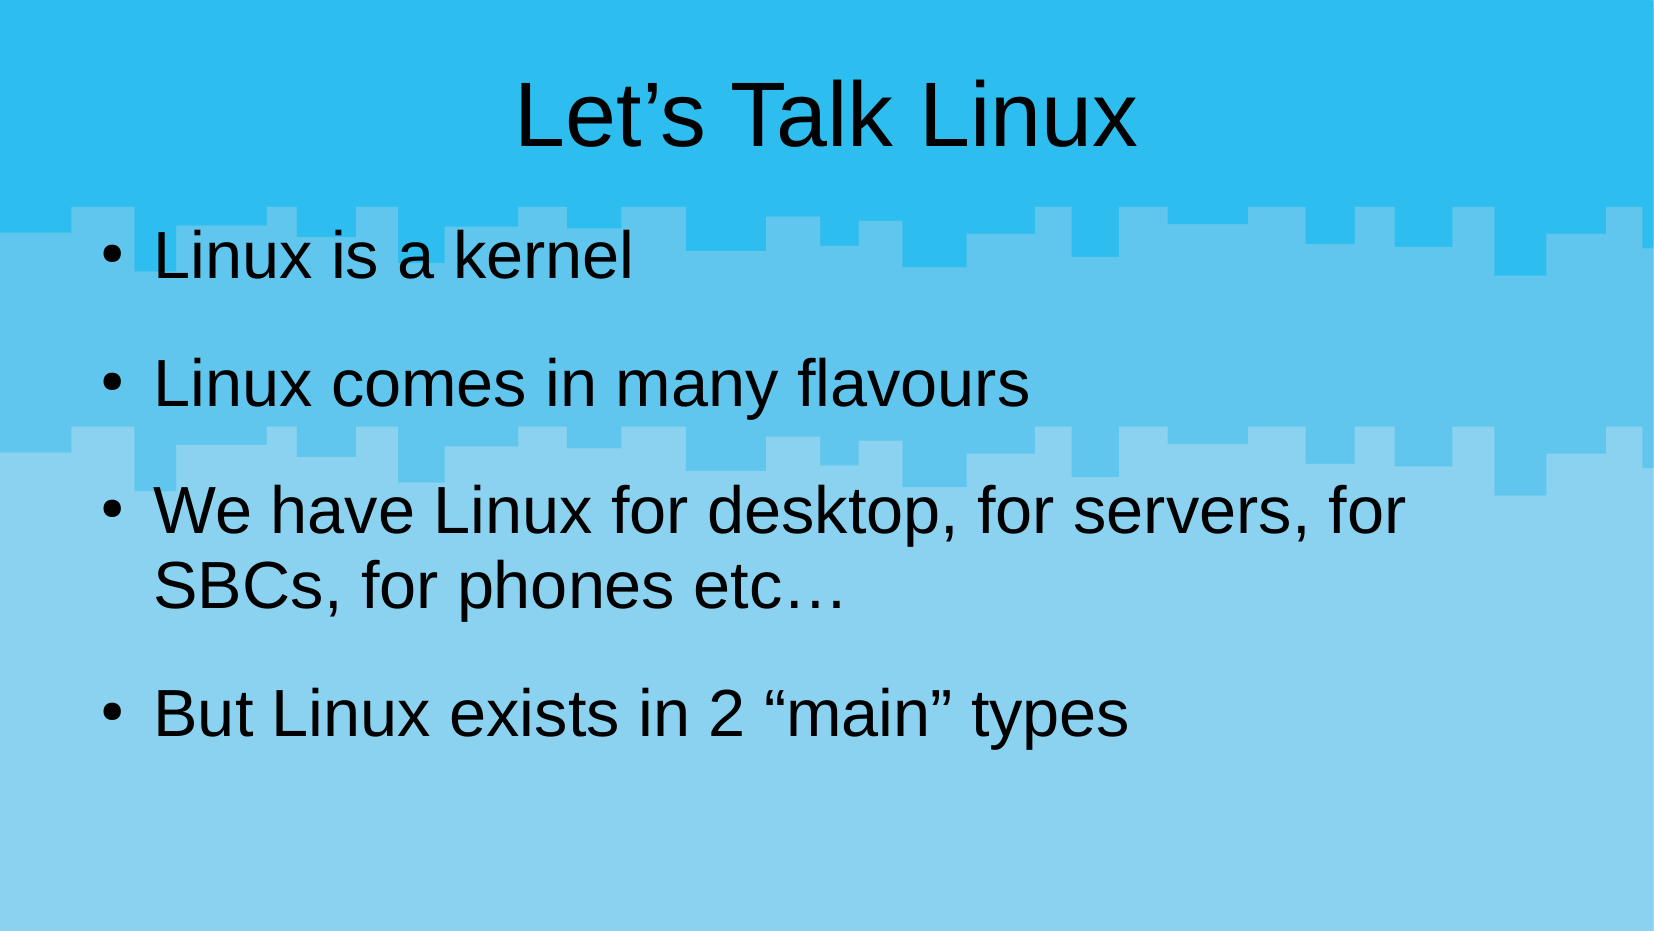

# Let’s Talk Linux
Linux is a kernel
Linux comes in many flavours
We have Linux for desktop, for servers, for SBCs, for phones etc…
But Linux exists in 2 “main” types